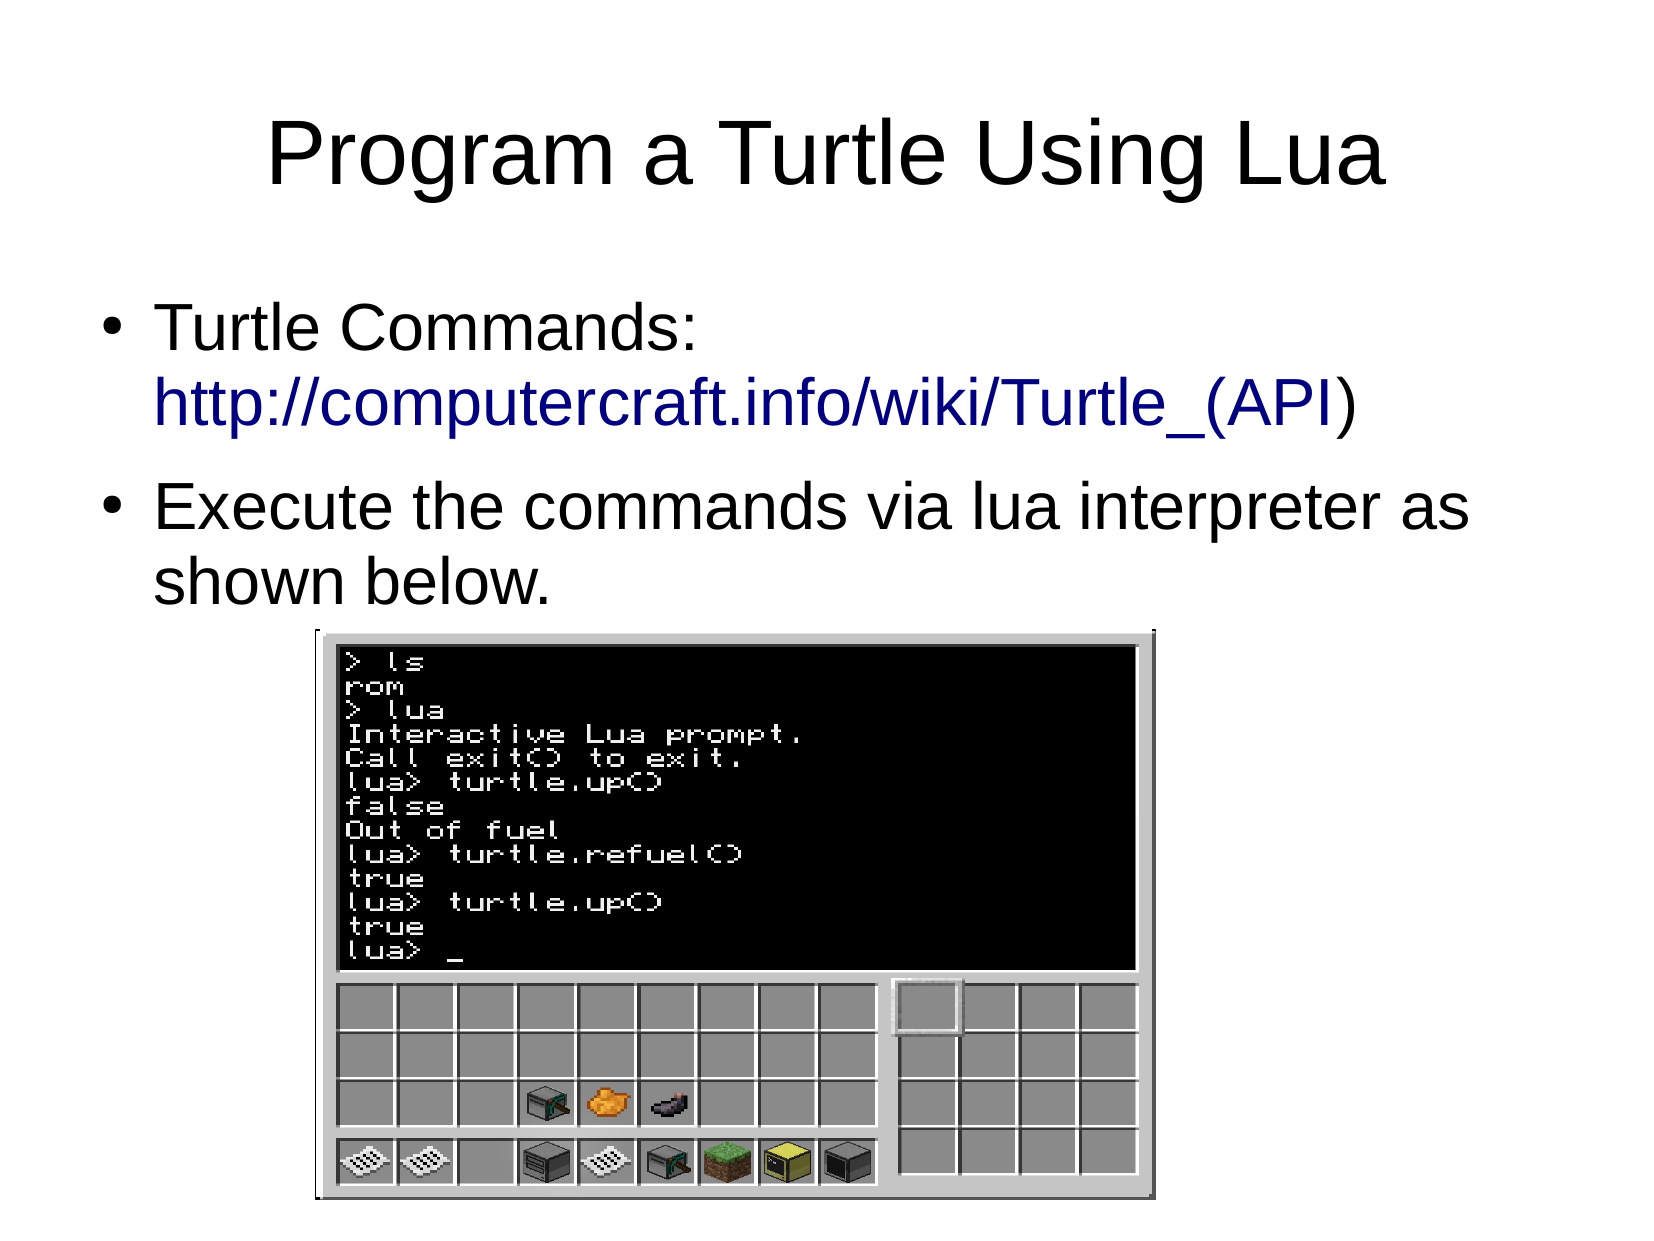

# Program a Turtle Using Lua
Turtle Commands: http://computercraft.info/wiki/Turtle_(API)
Execute the commands via lua interpreter as shown below.